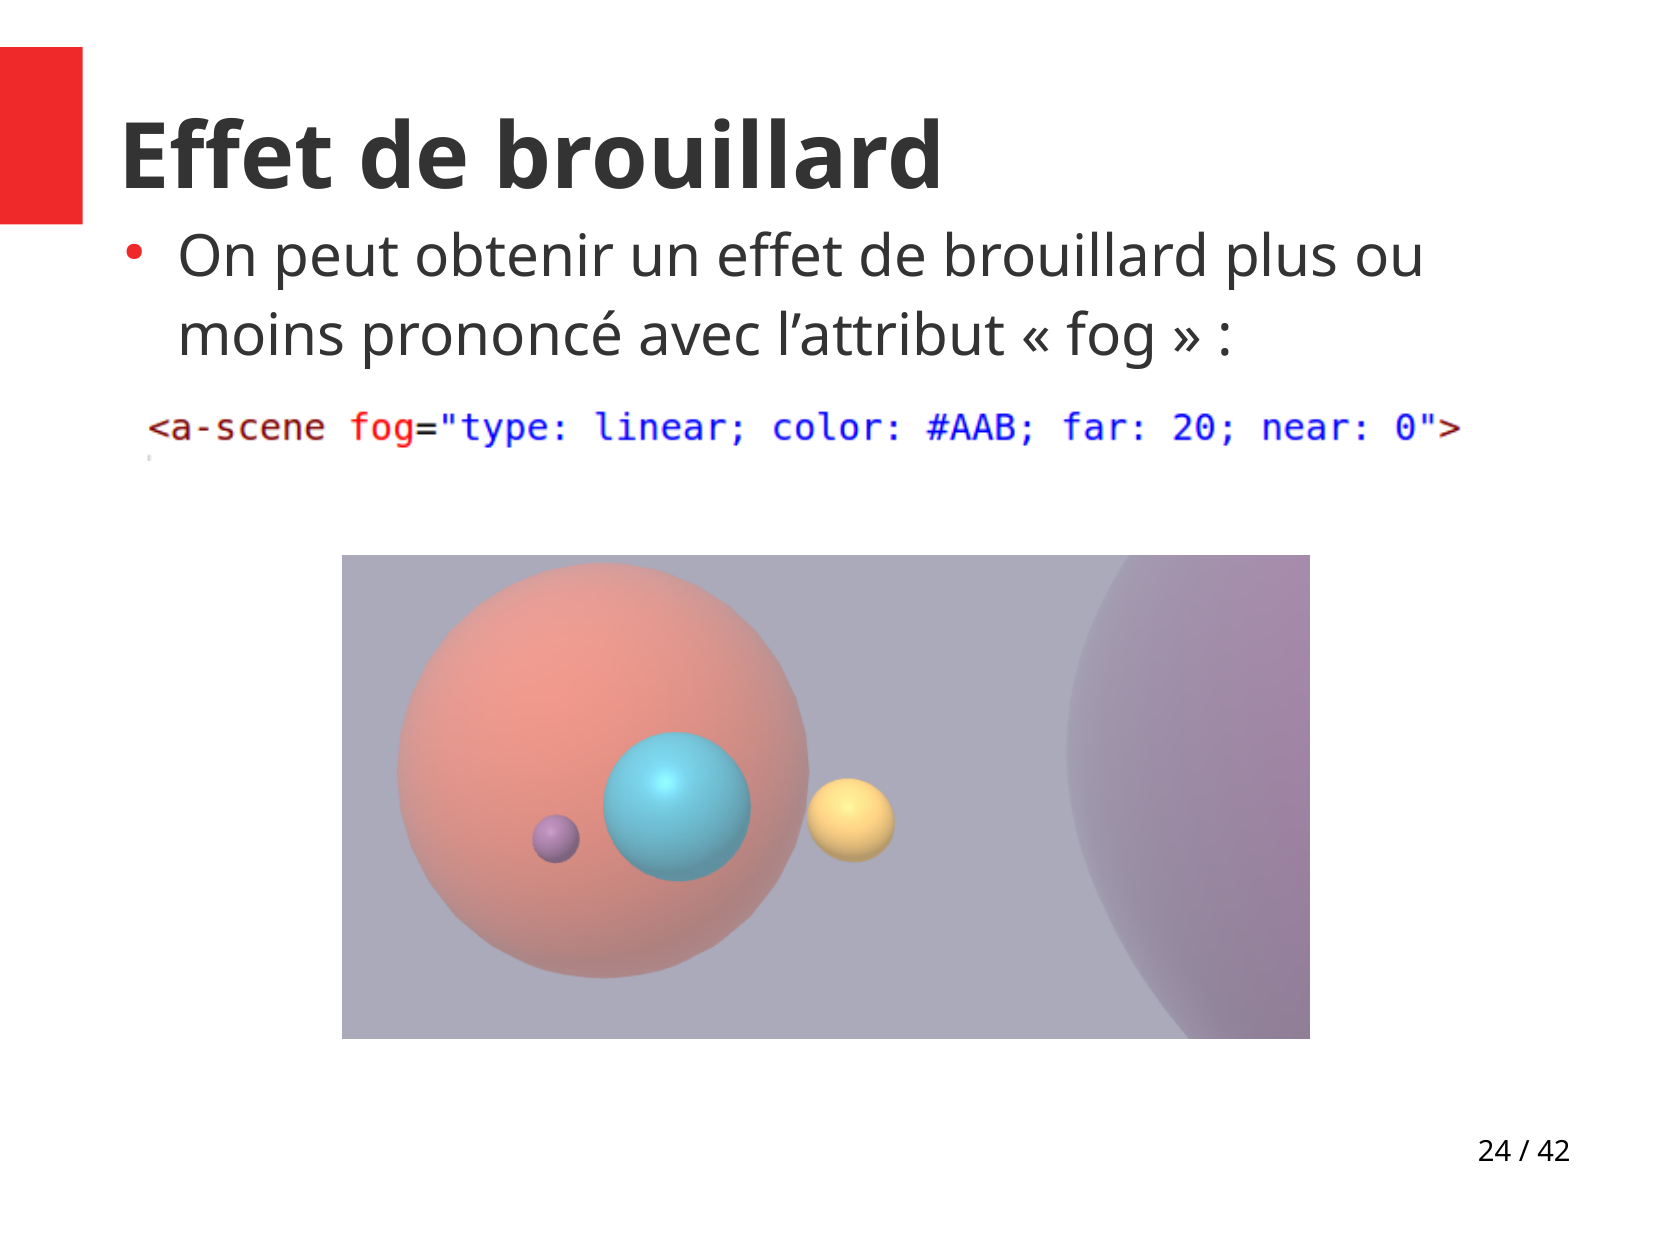

# Effet de brouillard
On peut obtenir un effet de brouillard plus ou moins prononcé avec l’attribut « fog » :
24